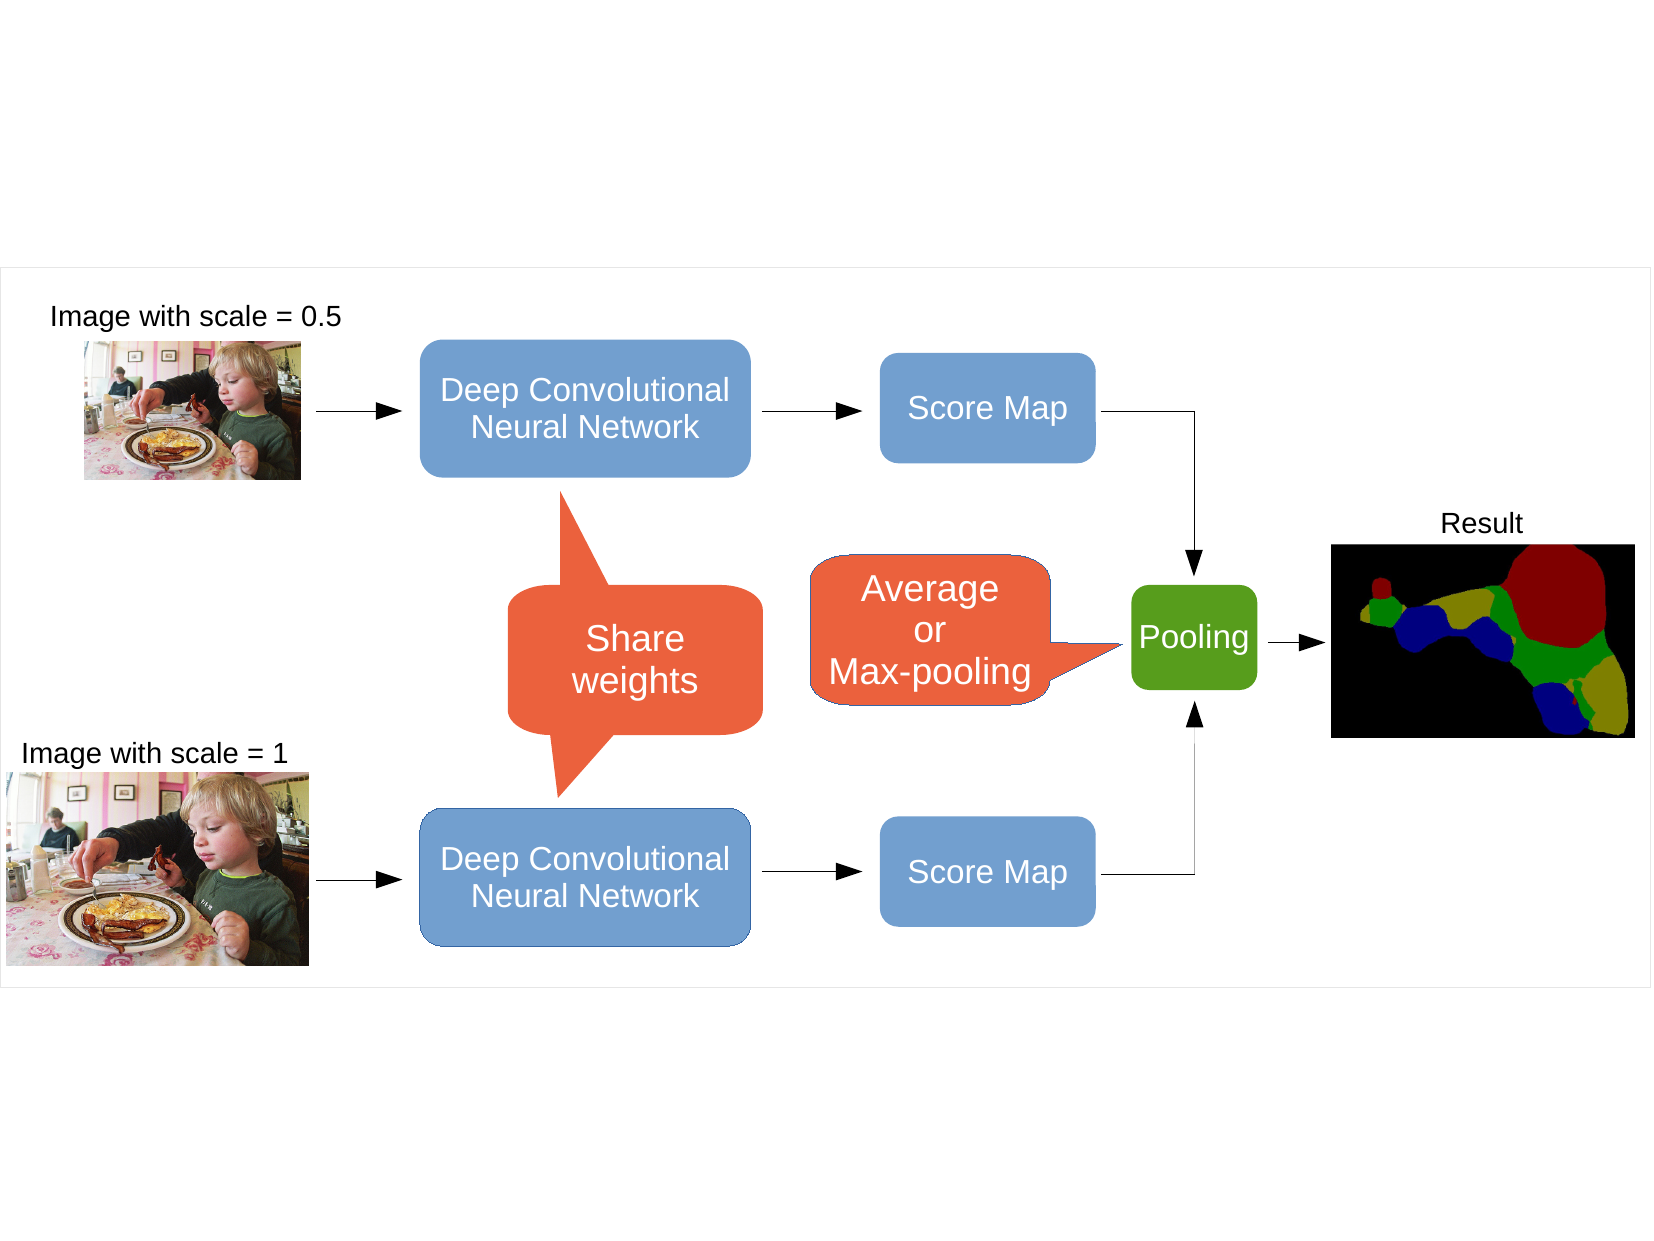

Image with scale = 0.5
Deep Convolutional
Neural Network
Score Map
Result
Average
or
Max-pooling
Share
weights
Pooling
Image with scale = 1
Deep Convolutional
Neural Network
Score Map